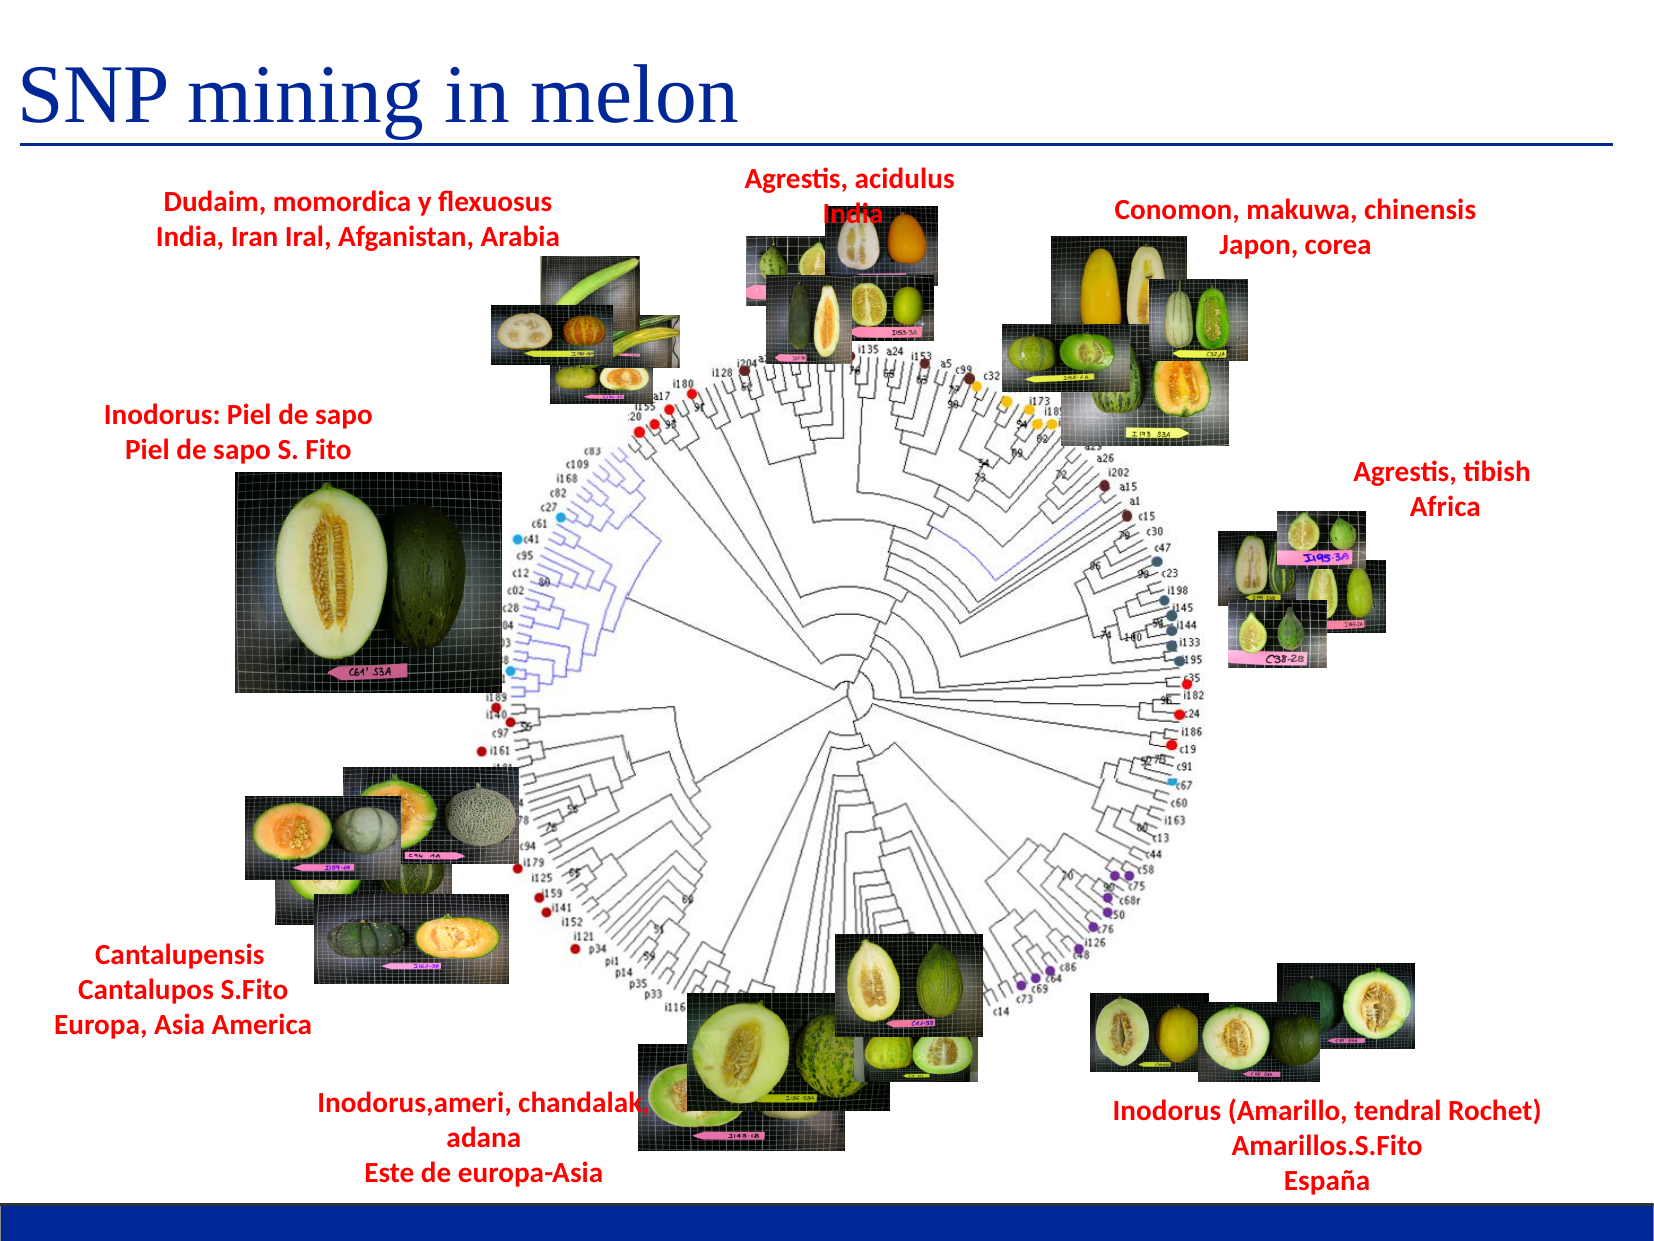

# SNP mining in melon
Agrestis, acidulus
India
Dudaim, momordica y flexuosus
India, Iran Iral, Afganistan, Arabia
Conomon, makuwa, chinensis
Japon, corea
Inodorus: Piel de sapo
Piel de sapo S. Fito
Agrestis, tibish
Africa
Cantalupensis
Cantalupos S.Fito
Europa, Asia America
Inodorus,ameri, chandalak, adana
Este de europa-Asia
Inodorus (Amarillo, tendral Rochet)
Amarillos.S.Fito
España